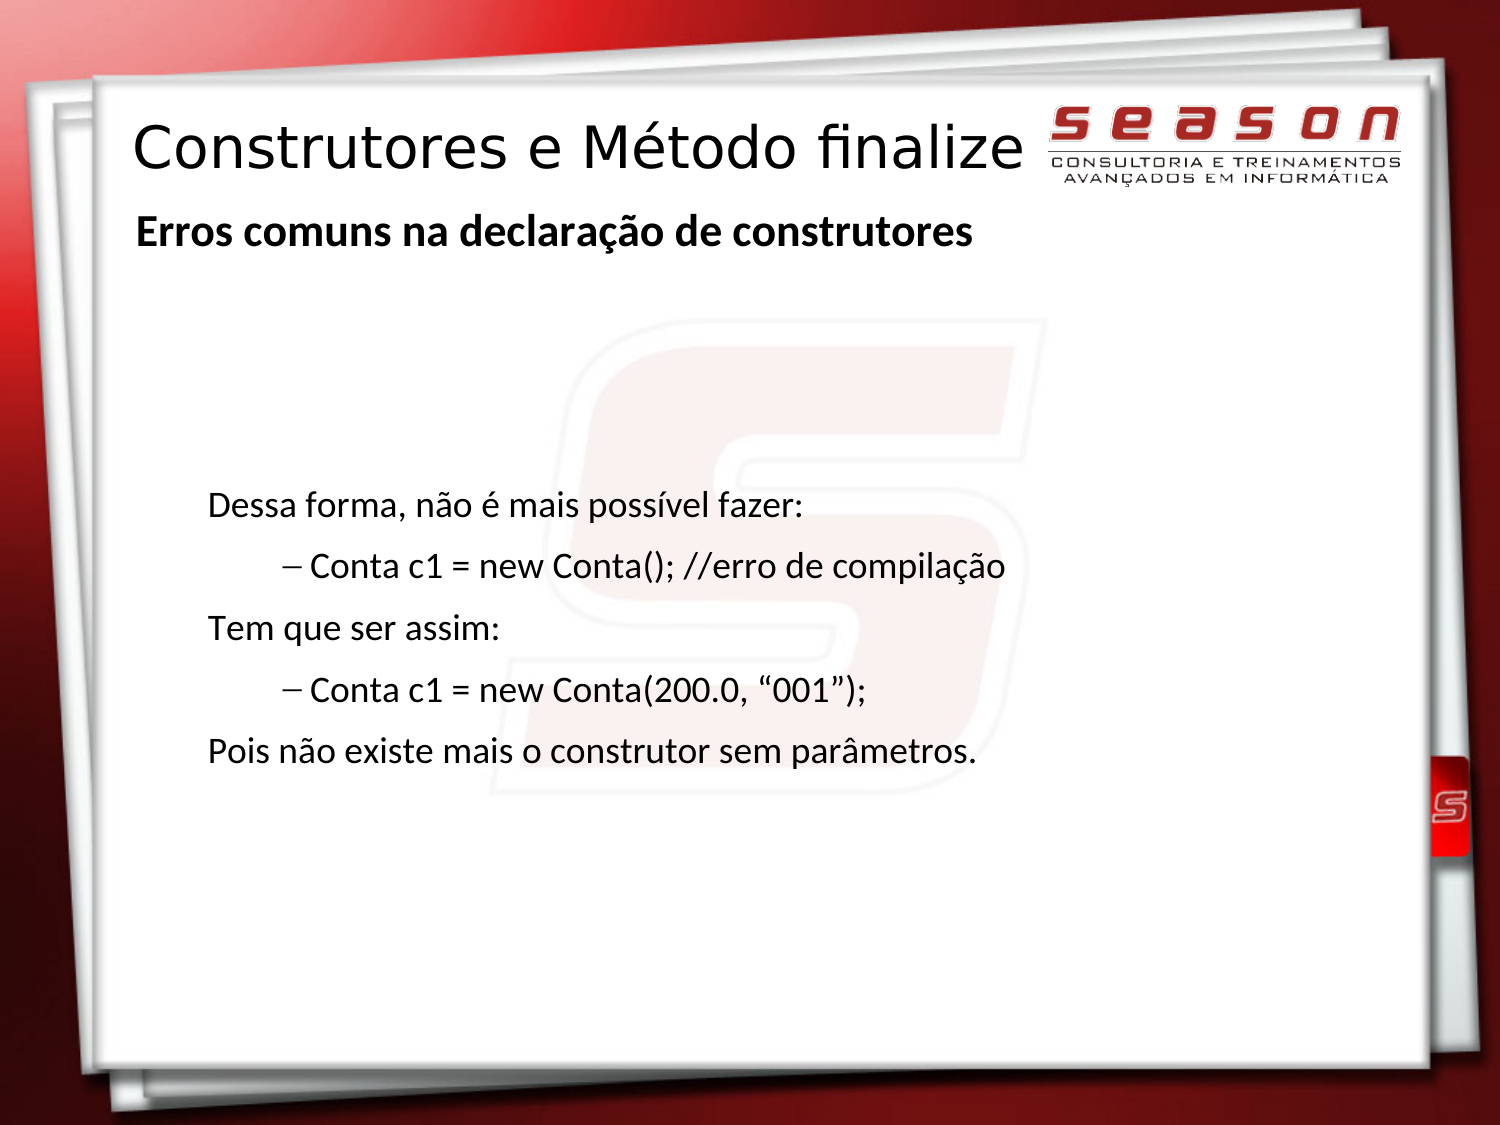

# Construtores e Método finalize
Erros comuns na declaração de construtores
Dessa forma, não é mais possível fazer:
 Conta c1 = new Conta(); //erro de compilação
Tem que ser assim:
 Conta c1 = new Conta(200.0, “001”);
Pois não existe mais o construtor sem parâmetros.